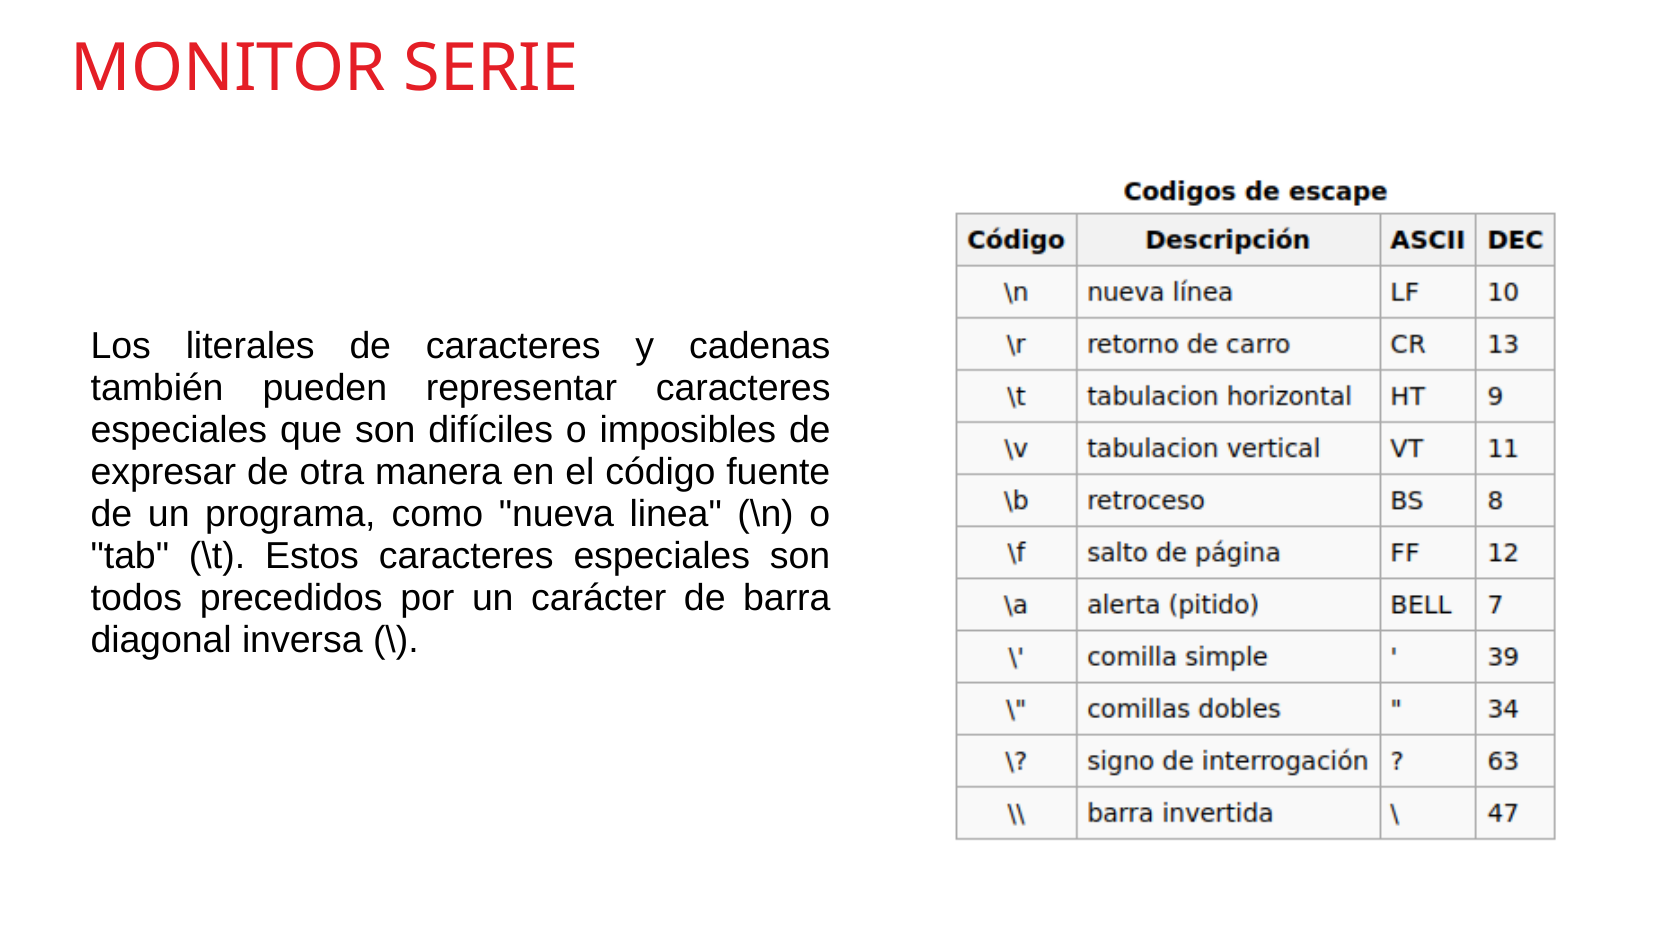

# MONITOR SERIE
Los literales de caracteres y cadenas también pueden representar caracteres especiales que son difíciles o imposibles de expresar de otra manera en el código fuente de un programa, como "nueva linea" (\n) o "tab" (\t). Estos caracteres especiales son todos precedidos por un carácter de barra diagonal inversa (\).